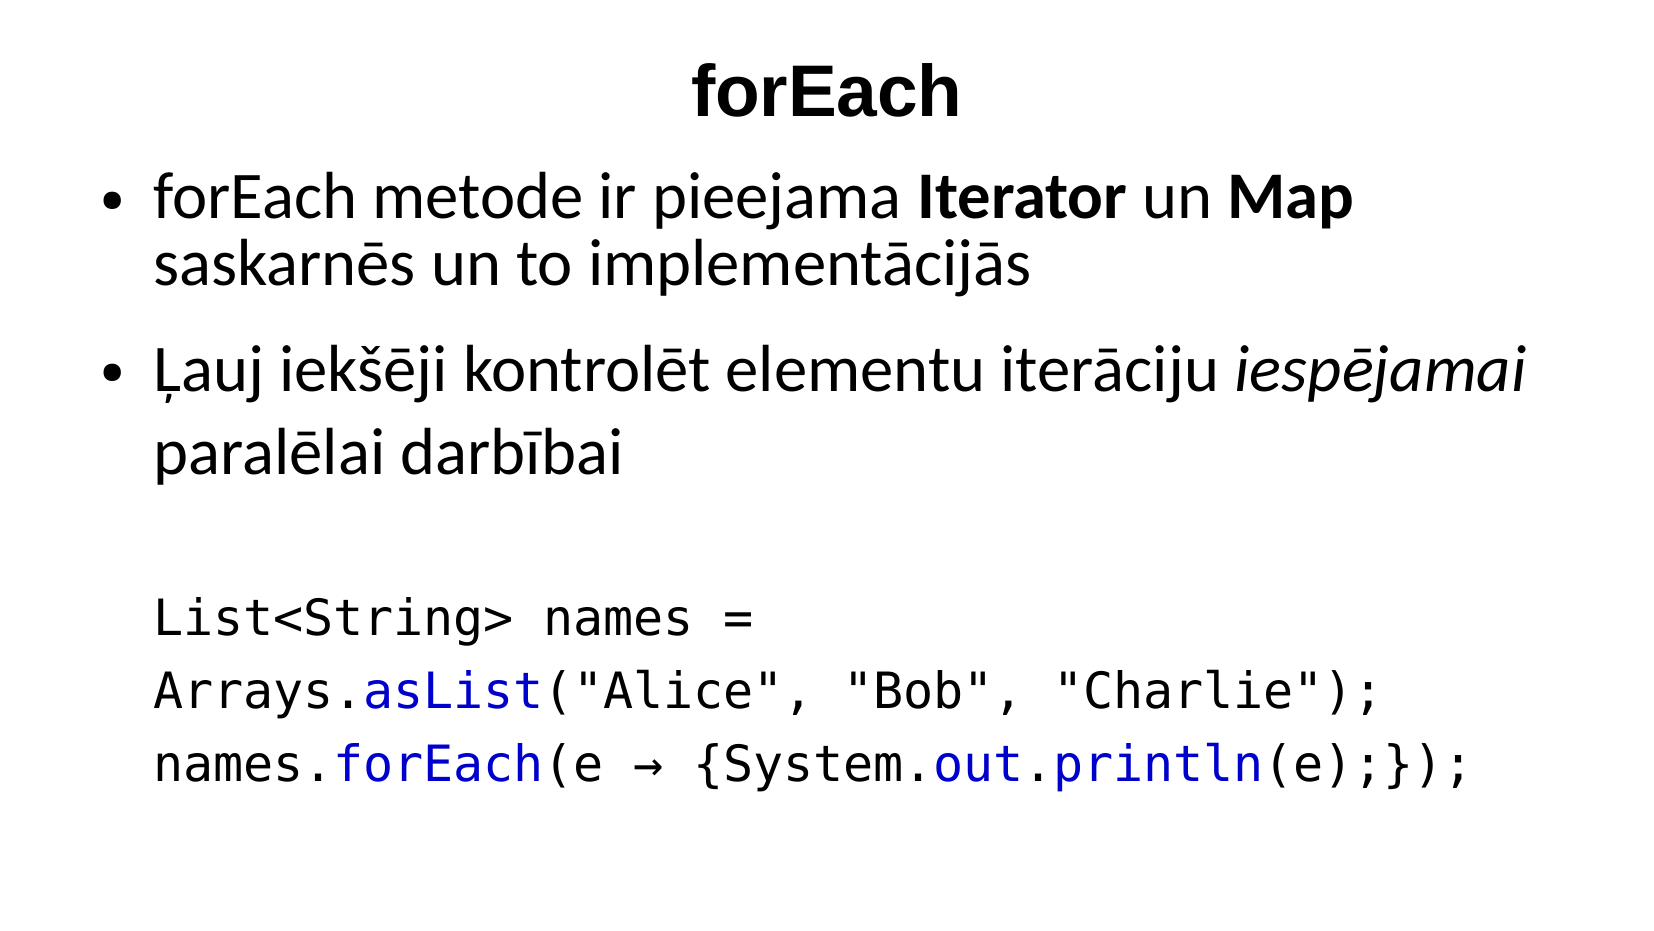

# forEach
forEach metode ir pieejama Iterator un Map saskarnēs un to implementācijās
Ļauj iekšēji kontrolēt elementu iterāciju iespējamai paralēlai darbībai
List<String> names =
Arrays.asList("Alice", "Bob", "Charlie");
names.forEach(e → {System.out.println(e);});